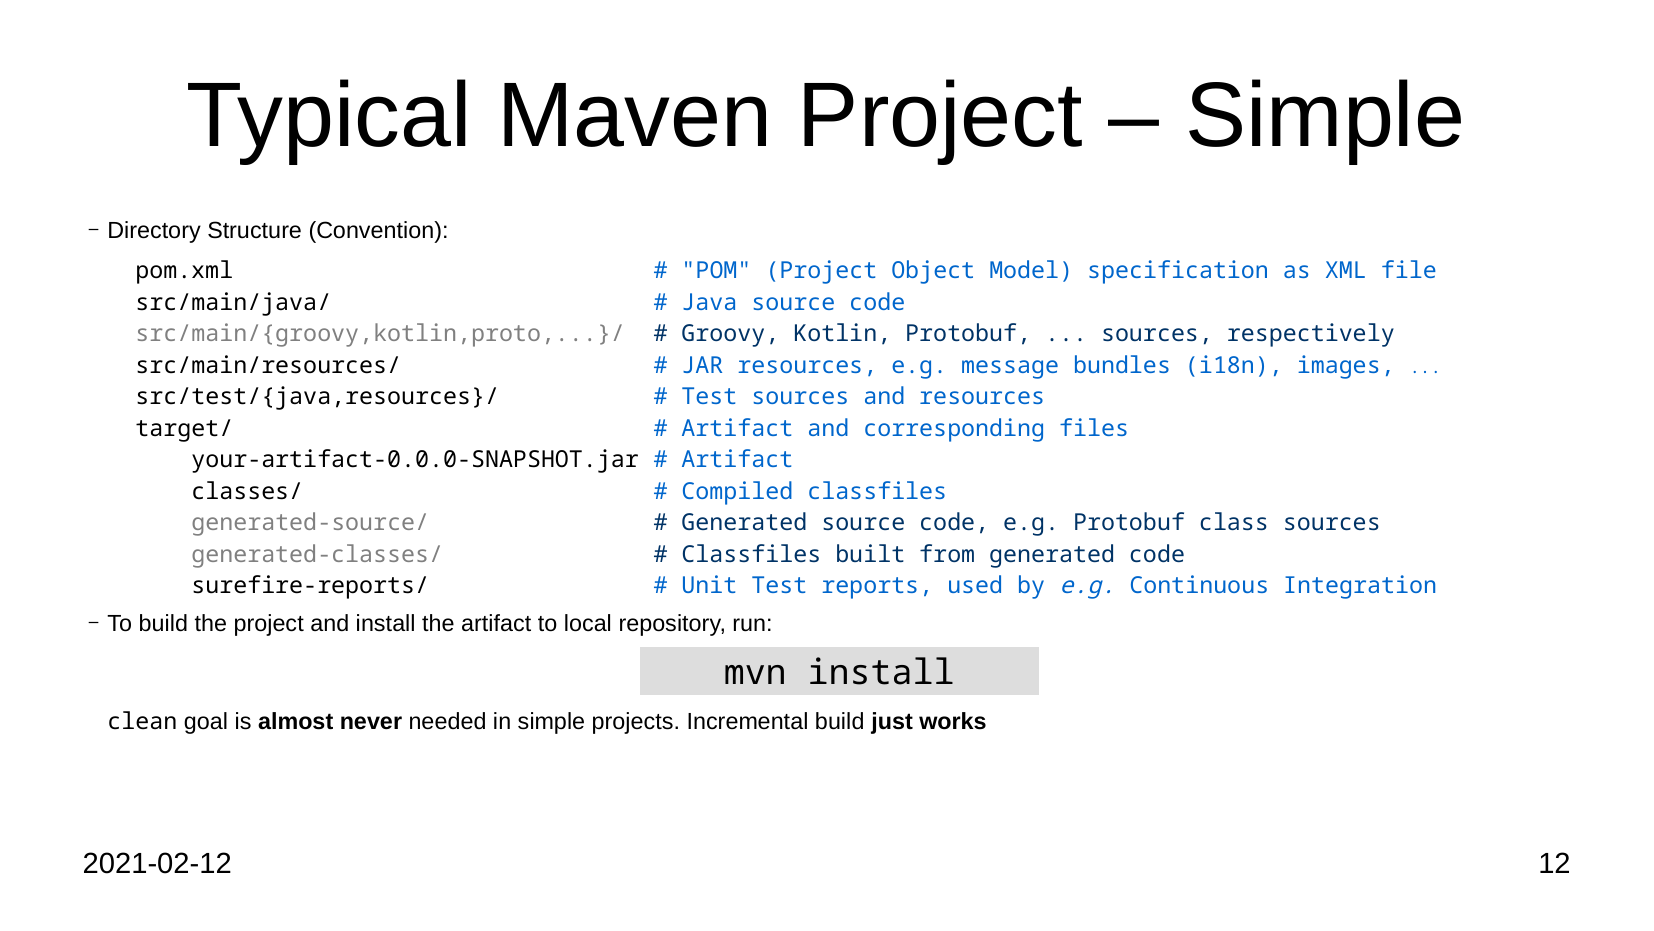

# Typical Maven Project – Simple
Directory Structure (Convention):
 pom.xml # "POM" (Project Object Model) specification as XML file
 src/main/java/ # Java source code
 src/main/{groovy,kotlin,proto,...}/ # Groovy, Kotlin, Protobuf, ... sources, respectively
 src/main/resources/ # JAR resources, e.g. message bundles (i18n), images, ...
 src/test/{java,resources}/ # Test sources and resources
 target/ # Artifact and corresponding files
 your-artifact-0.0.0-SNAPSHOT.jar # Artifact
 classes/ # Compiled classfiles
 generated-source/ # Generated source code, e.g. Protobuf class sources
 generated-classes/ # Classfiles built from generated code
 surefire-reports/ # Unit Test reports, used by e.g. Continuous Integration
To build the project and install the artifact to local repository, run:
 mvn install
clean goal is almost never needed in simple projects. Incremental build just works
2021-02-12
12